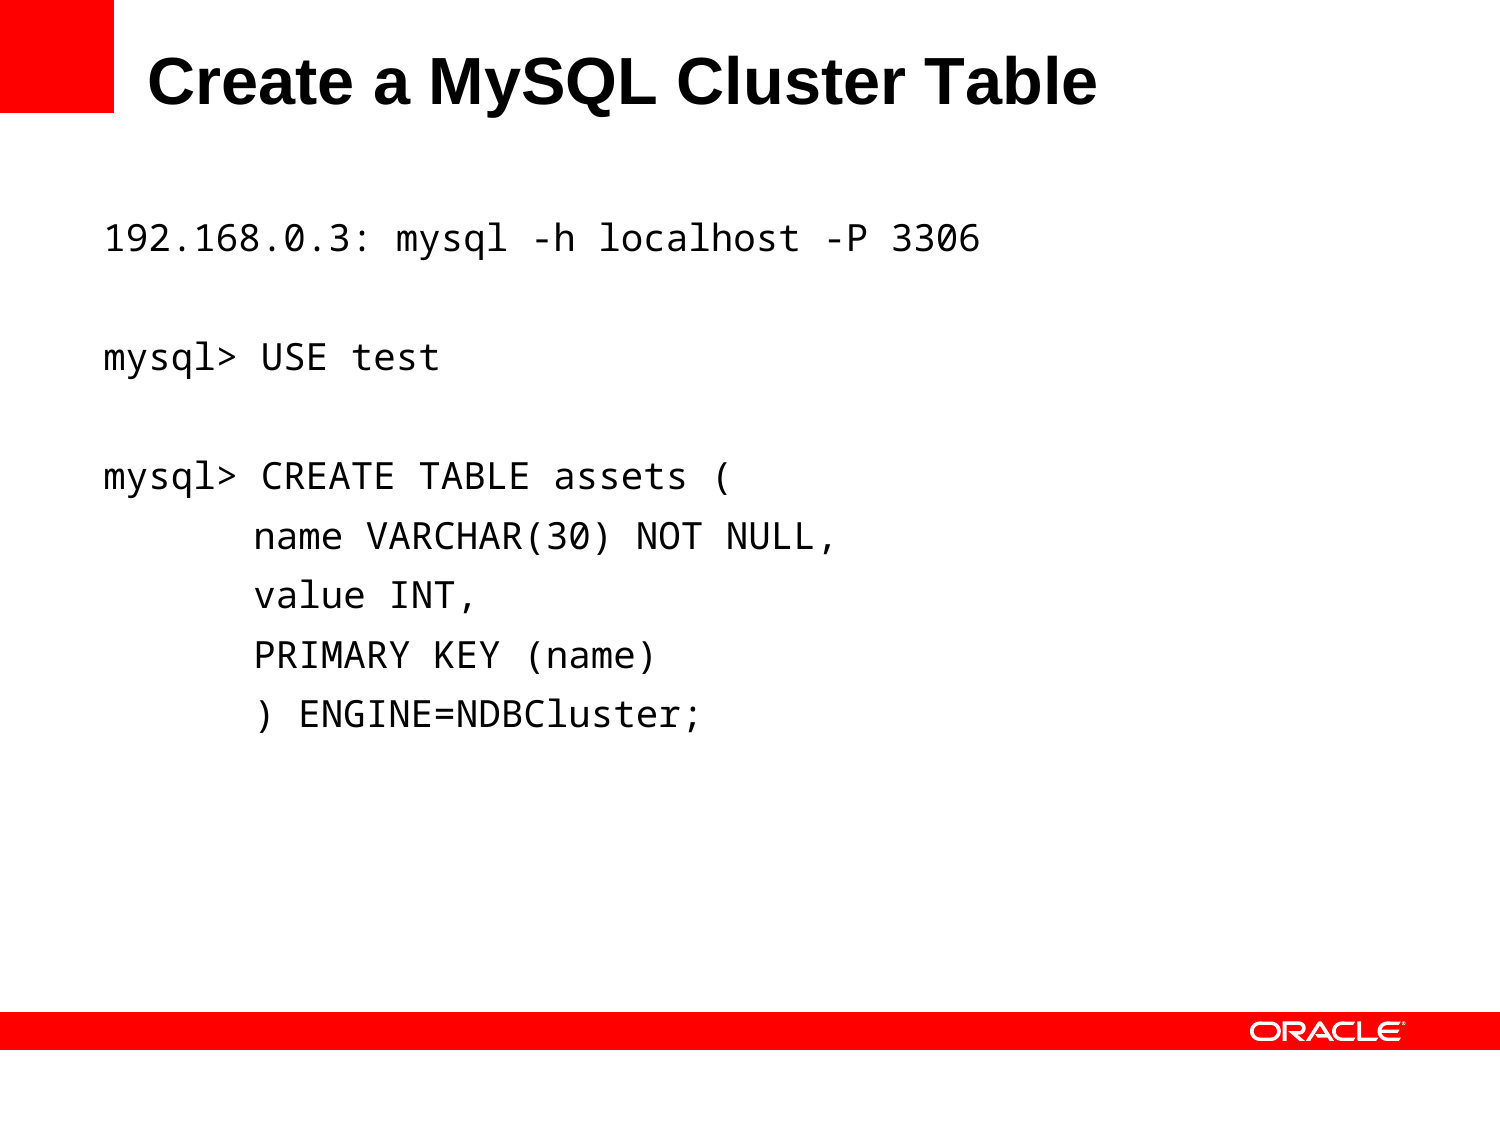

# Create a MySQL Cluster Table
192.168.0.3: mysql -h localhost -P 3306
mysql> USE test
mysql> CREATE TABLE assets (
	name VARCHAR(30) NOT NULL,
	value INT,
	PRIMARY KEY (name)
	) ENGINE=NDBCluster;